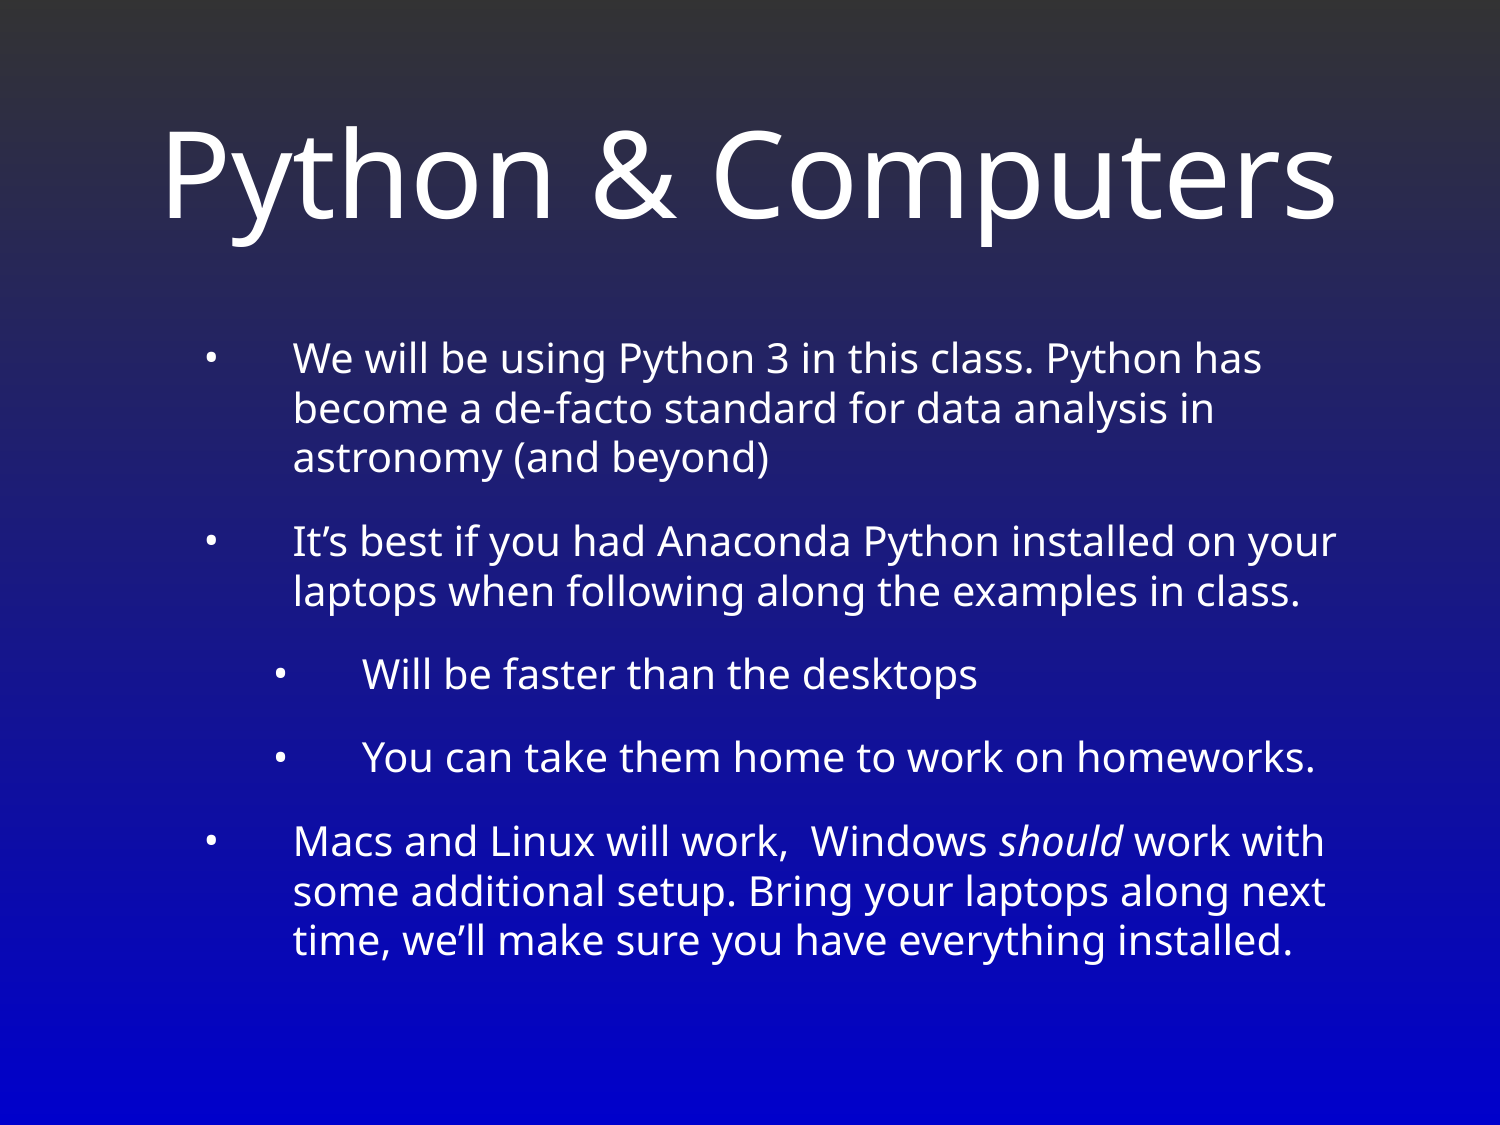

# Python & Computers
We will be using Python 3 in this class. Python has become a de-facto standard for data analysis in astronomy (and beyond)
It’s best if you had Anaconda Python installed on your laptops when following along the examples in class.
Will be faster than the desktops
You can take them home to work on homeworks.
Macs and Linux will work, Windows should work with some additional setup. Bring your laptops along next time, we’ll make sure you have everything installed.